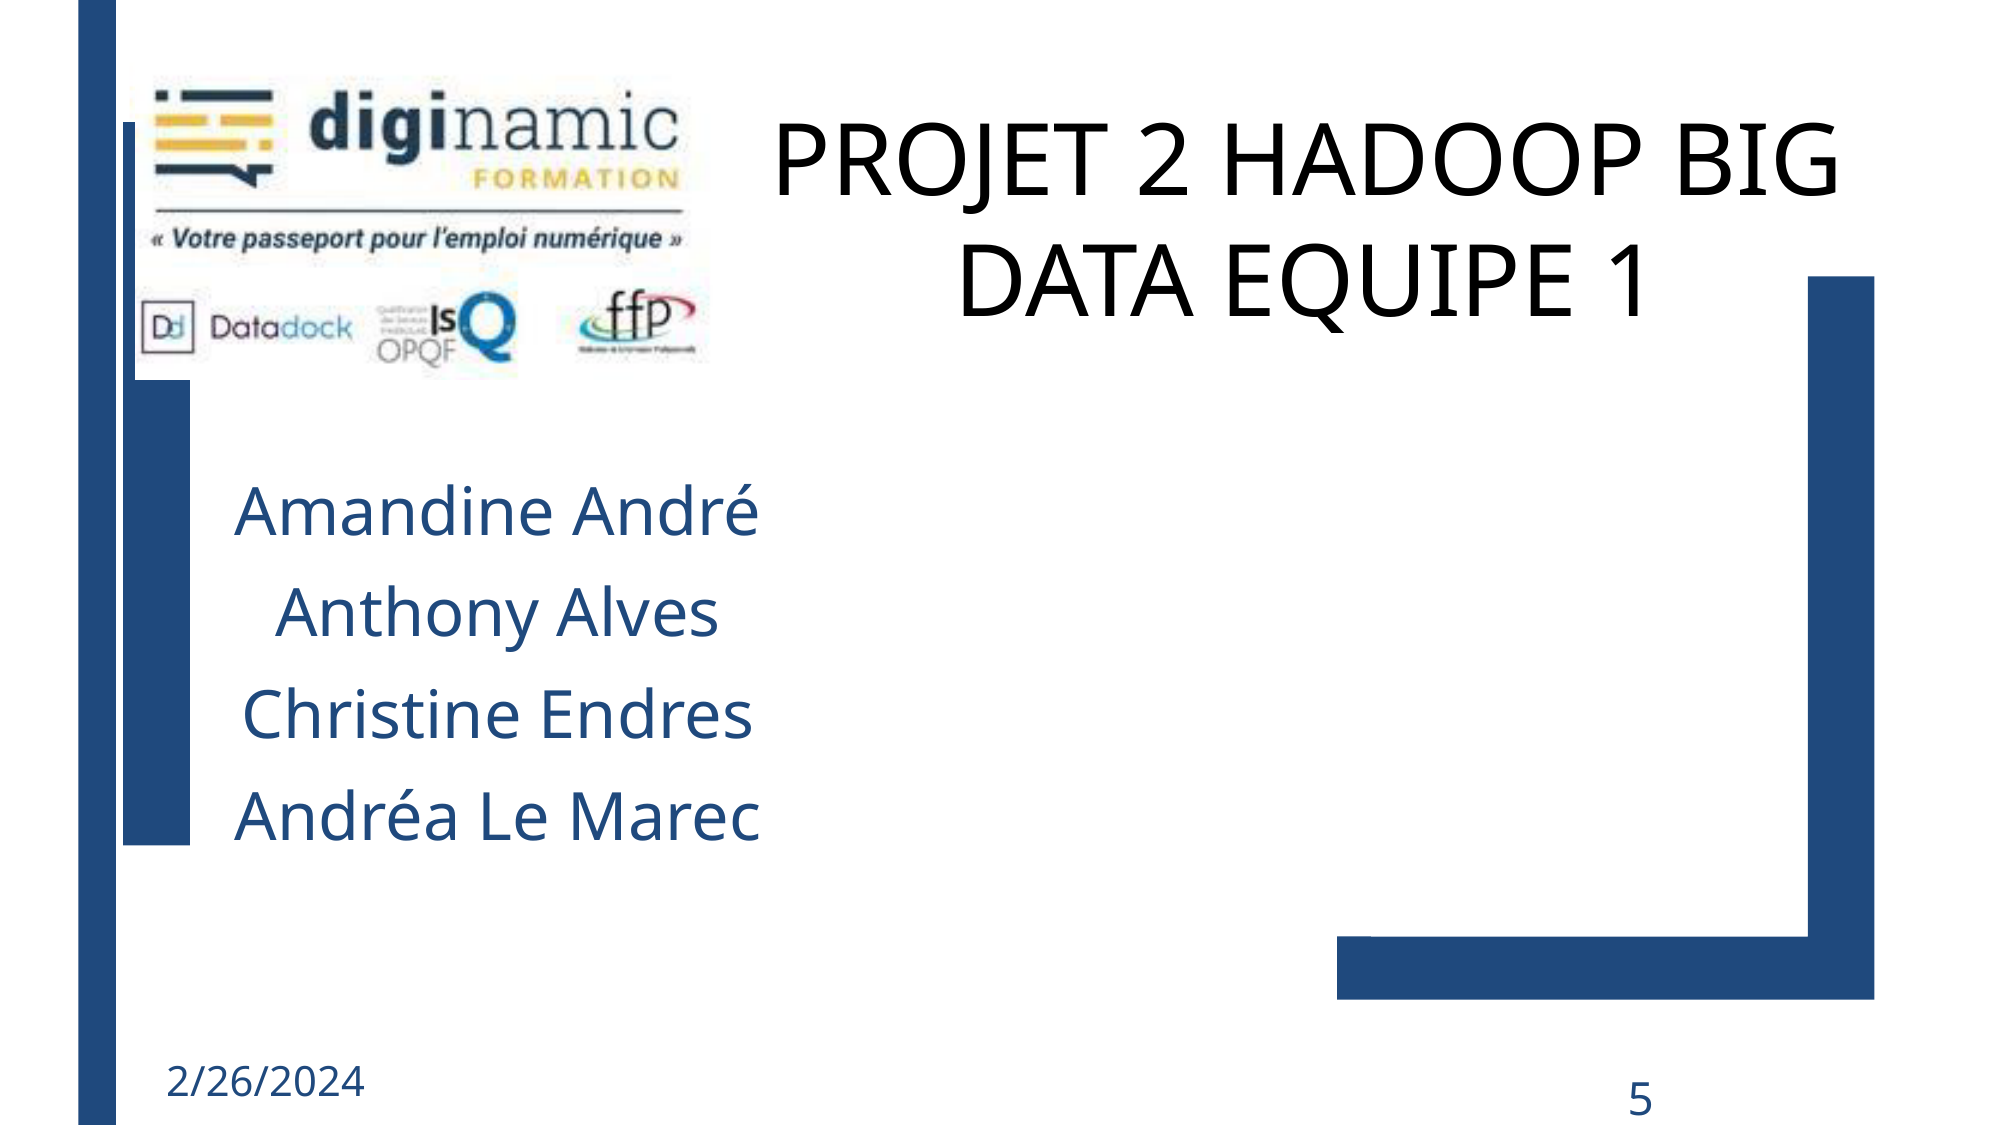

# Projet 2 HADOOP BIG DATA EQUIPE 1
Amandine André
Anthony Alves
Christine Endres
Andréa Le Marec
2/26/2024
5